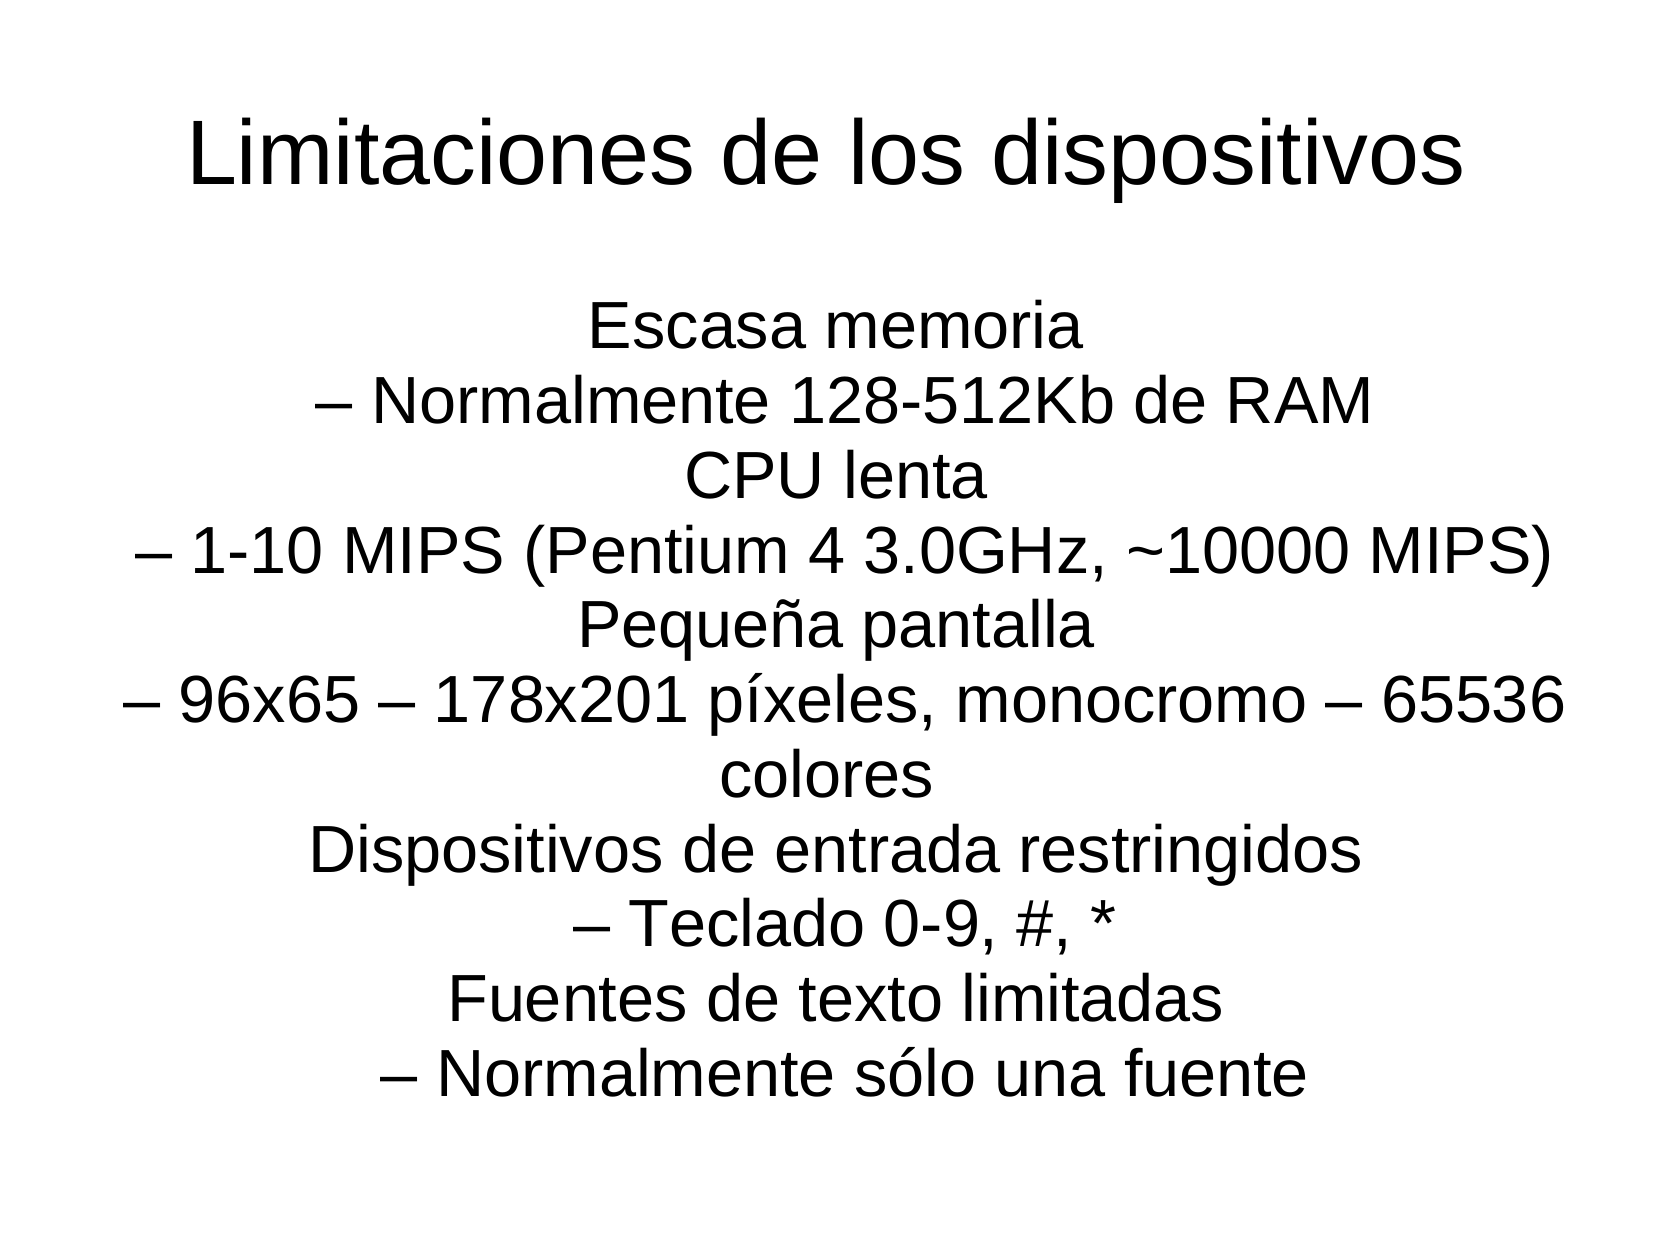

# Limitaciones de los dispositivos
 Escasa memoria
 – Normalmente 128-512Kb de RAM
 CPU lenta
 – 1-10 MIPS (Pentium 4 3.0GHz, ~10000 MIPS)
 Pequeña pantalla
 – 96x65 – 178x201 píxeles, monocromo – 65536 colores
 Dispositivos de entrada restringidos
 – Teclado 0-9, #, *
 Fuentes de texto limitadas
 – Normalmente sólo una fuente